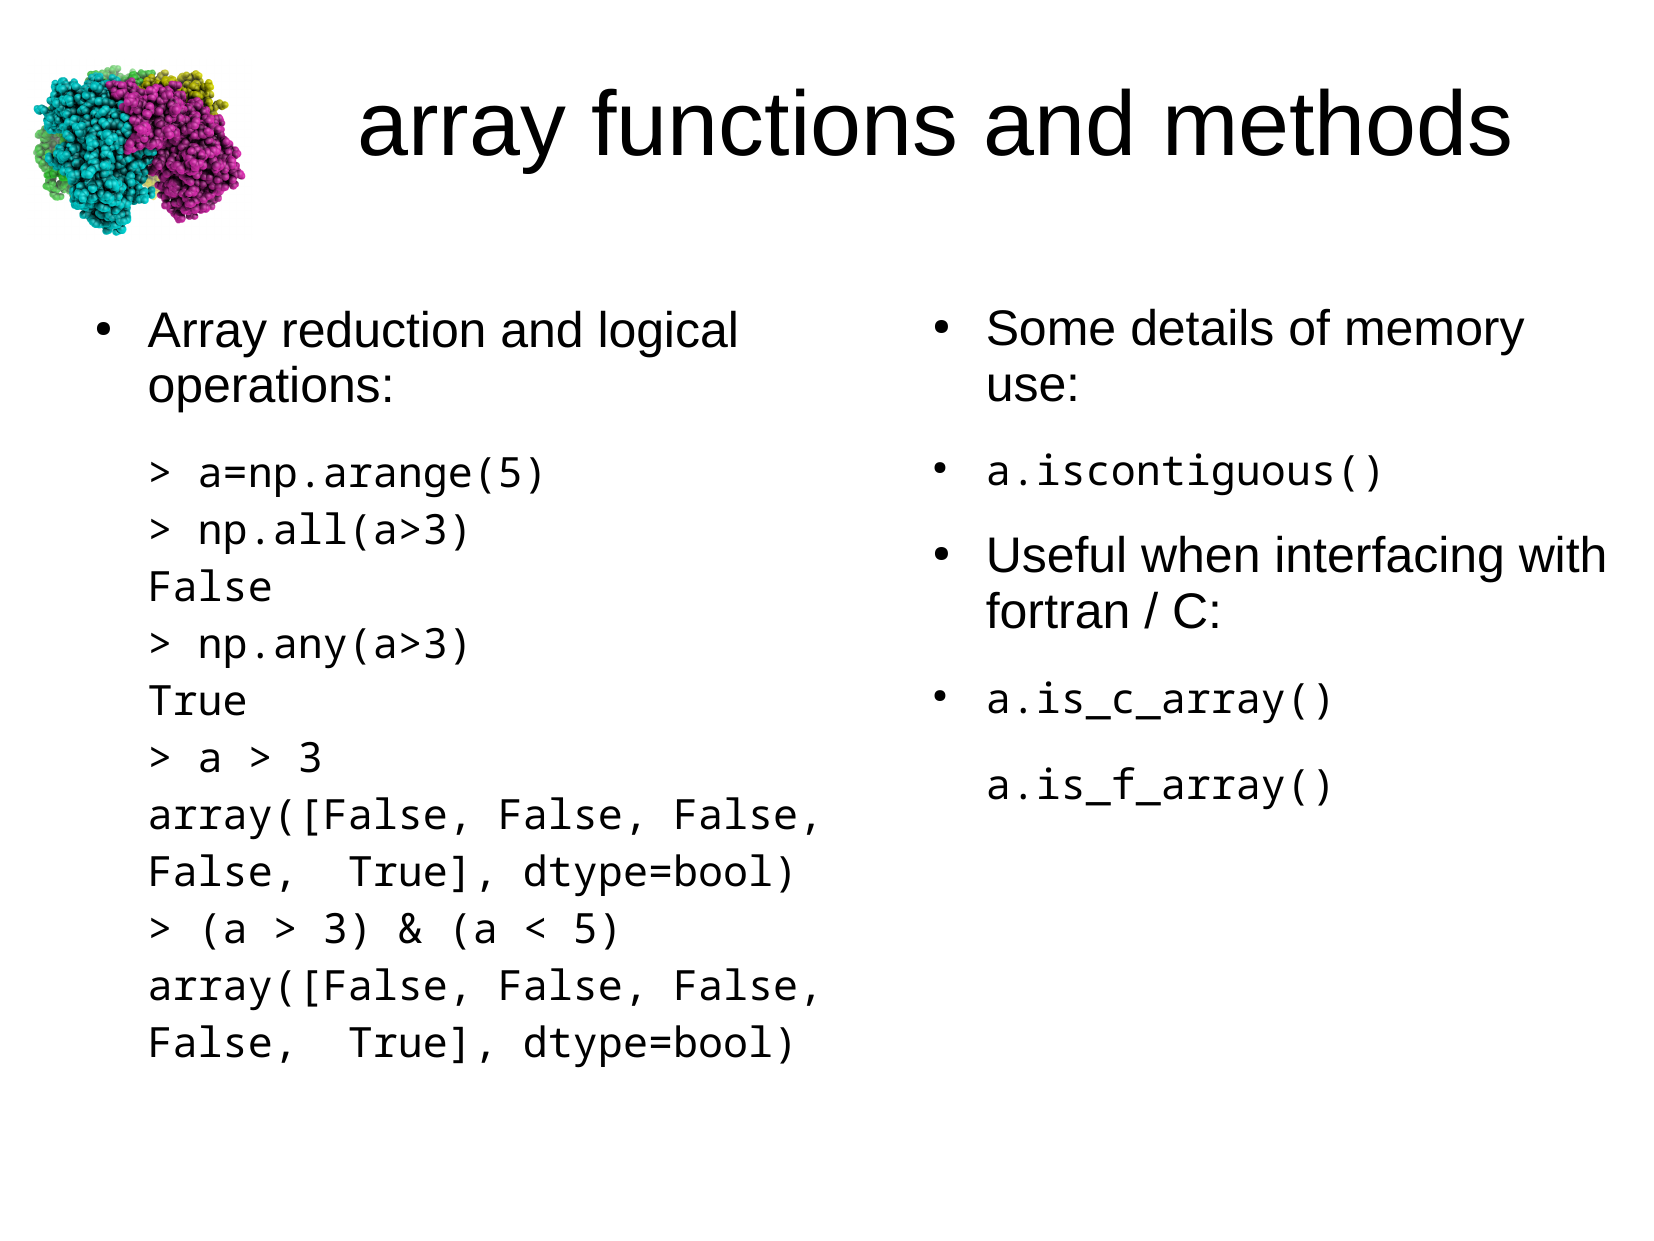

# array functions and methods
Some details of memory use:
a.iscontiguous()
Useful when interfacing with fortran / C:
a.is_c_array()
a.is_f_array()
Array reduction and logical operations:
> a=np.arange(5)
> np.all(a>3)
False
> np.any(a>3)
True
> a > 3
array([False, False, False, False, True], dtype=bool)
> (a > 3) & (a < 5)
array([False, False, False, False, True], dtype=bool)